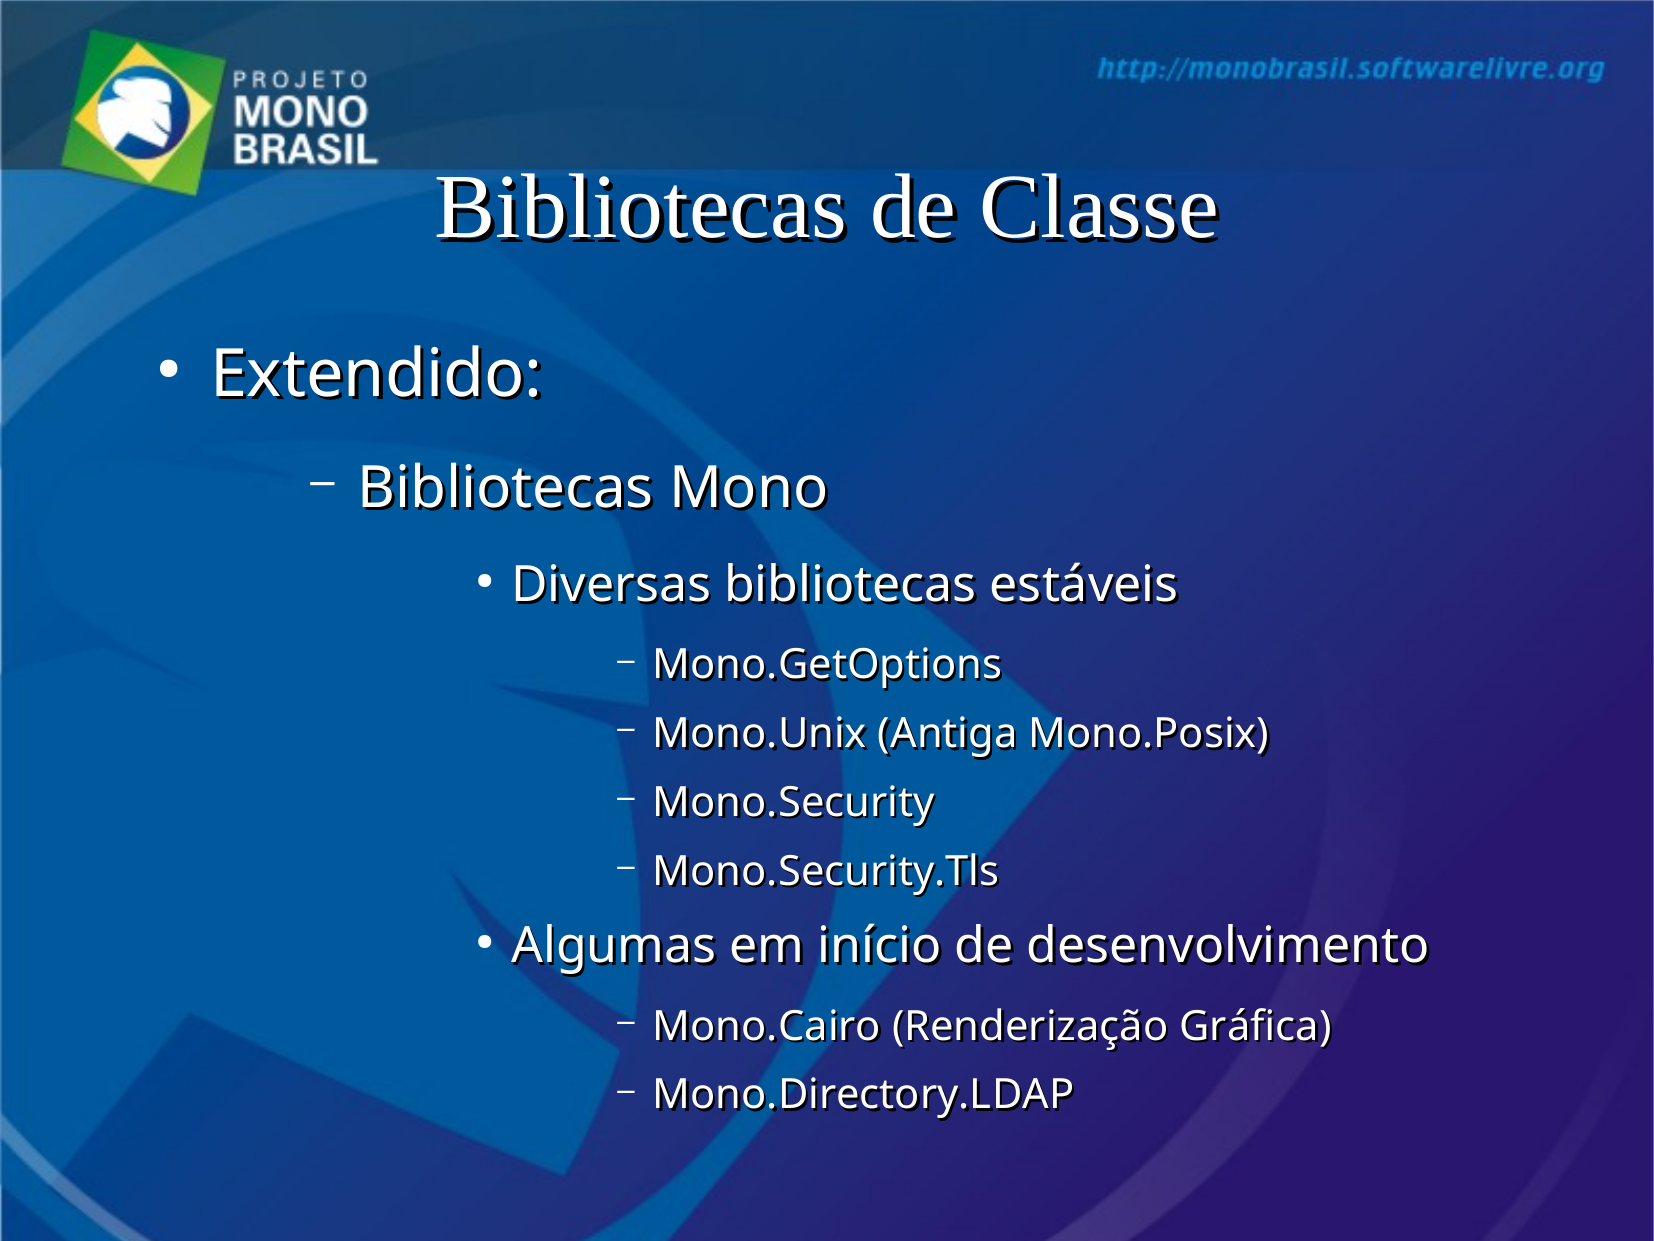

Bibliotecas de Classe
# Extendido:
Bibliotecas Mono
Diversas bibliotecas estáveis
Mono.GetOptions
Mono.Unix (Antiga Mono.Posix)
Mono.Security
Mono.Security.Tls
Algumas em início de desenvolvimento
Mono.Cairo (Renderização Gráfica)
Mono.Directory.LDAP